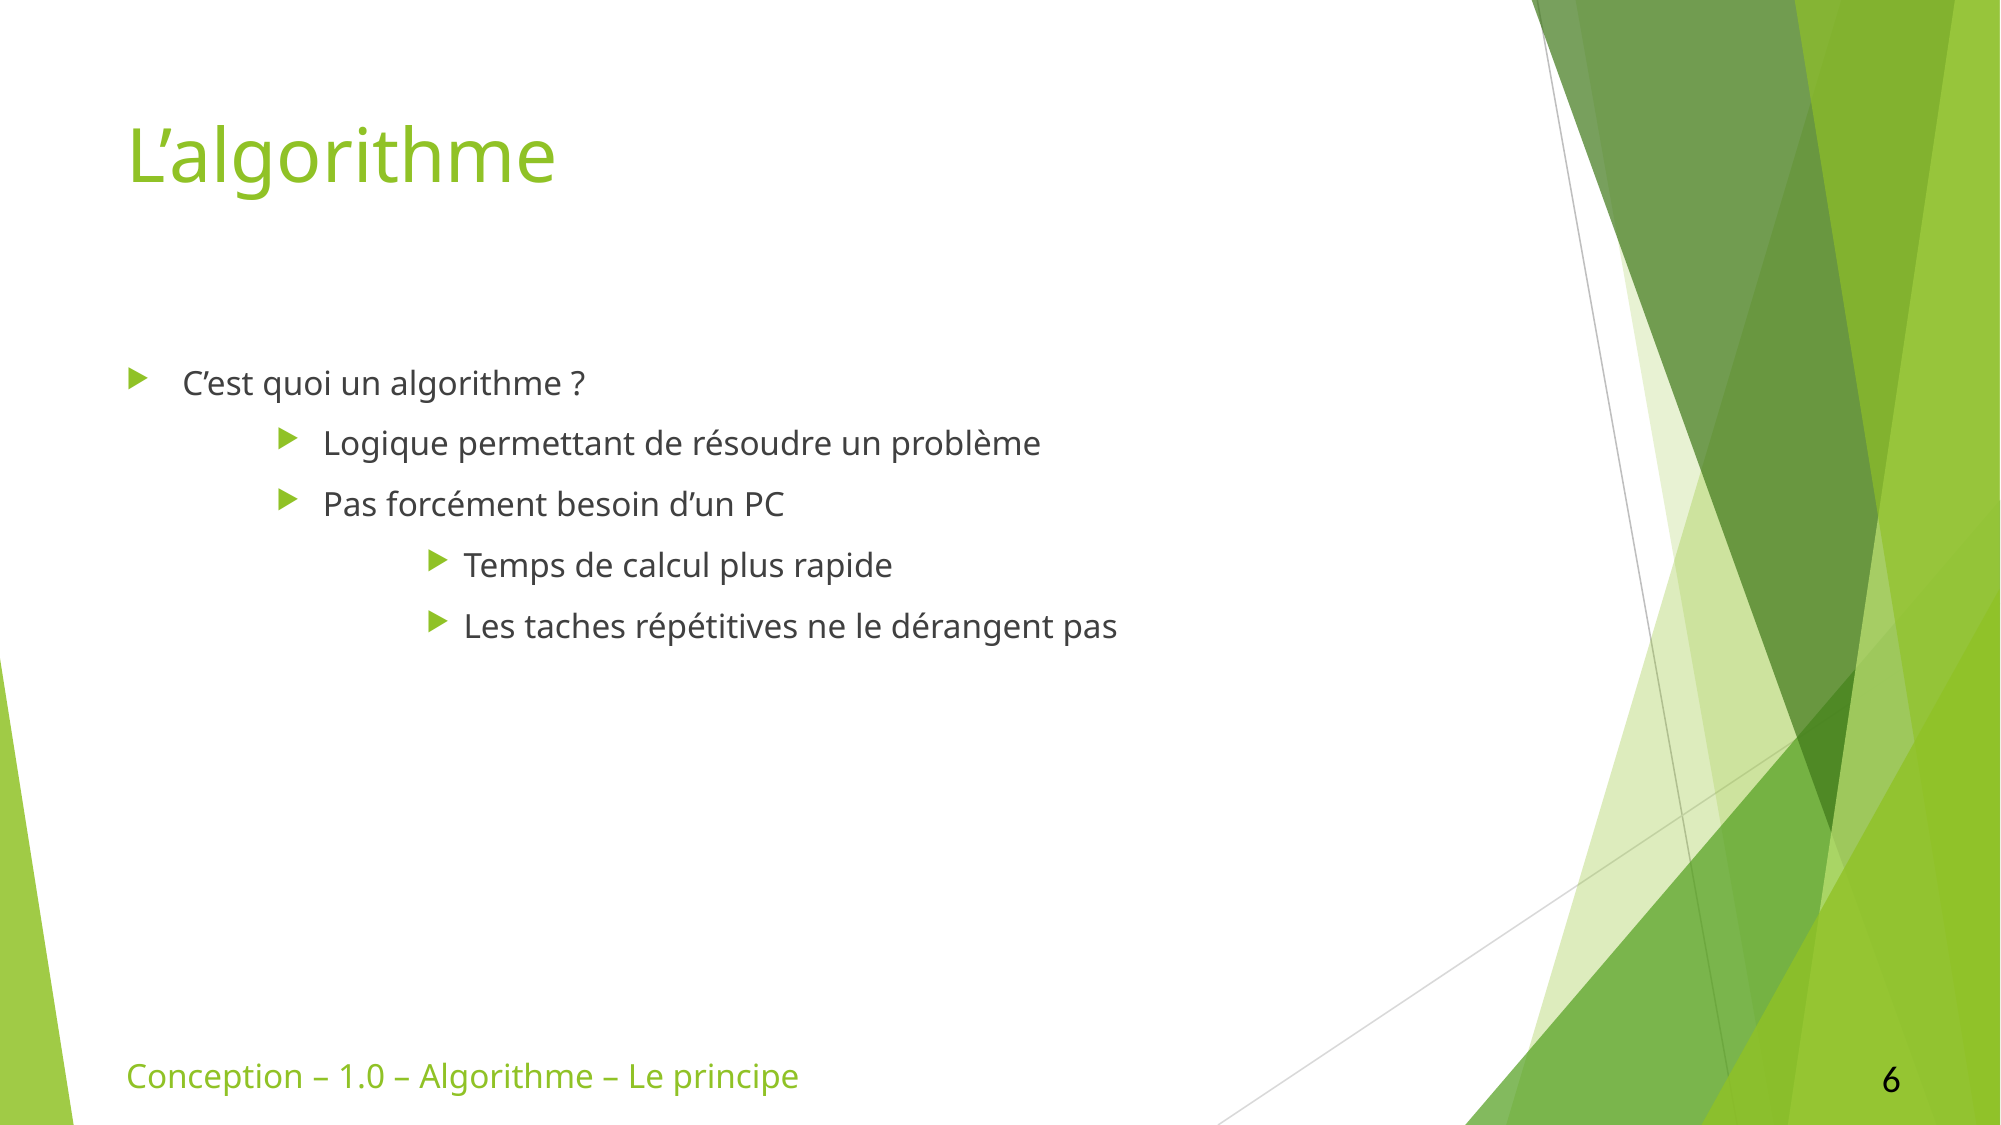

# L’algorithme
C’est quoi un algorithme ?
Logique permettant de résoudre un problème
Pas forcément besoin d’un PC
Temps de calcul plus rapide
Les taches répétitives ne le dérangent pas
Conception – 1.0 – Algorithme – Le principe